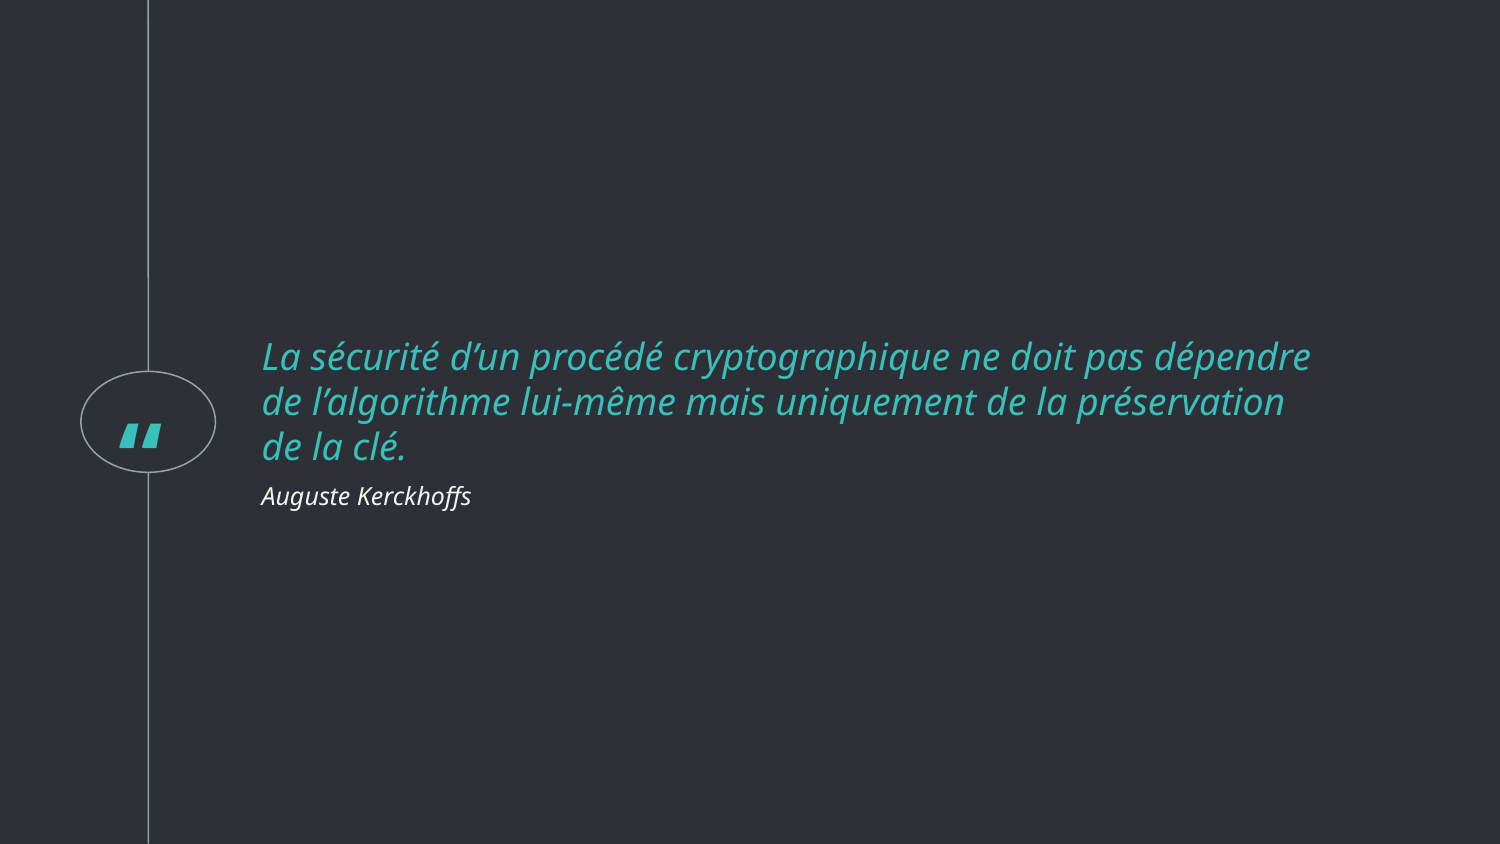

# La sécurité d’un procédé cryptographique ne doit pas dépendre de l’algorithme lui-même mais uniquement de la préservation de la clé.
Auguste Kerckhoffs